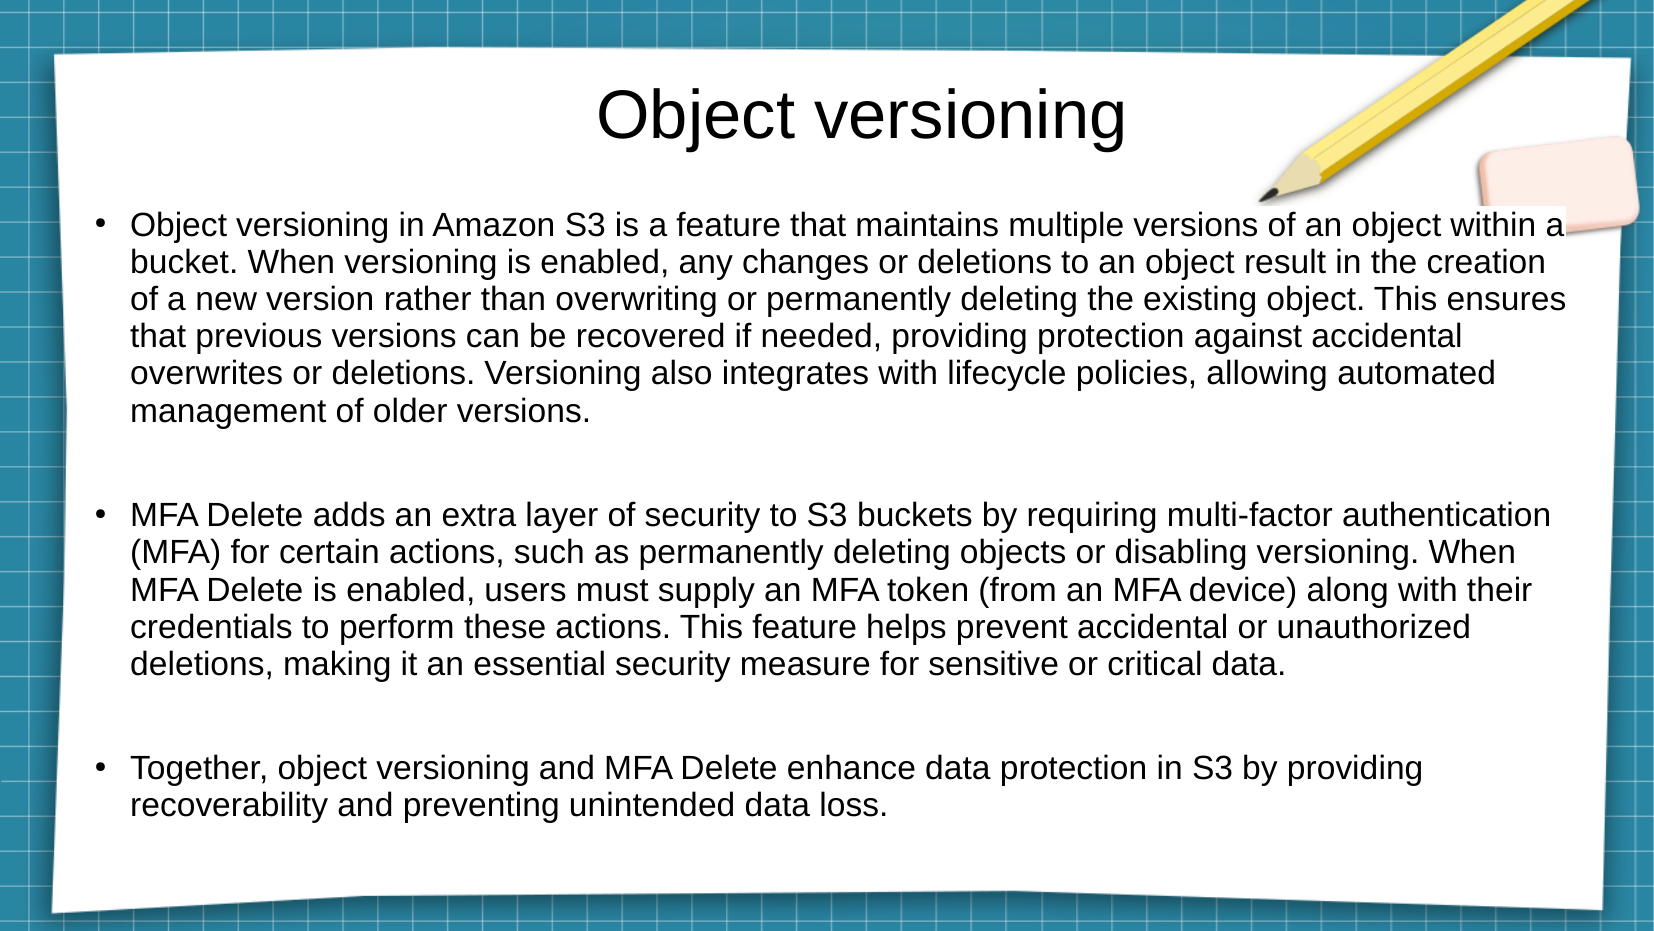

# Object versioning
Object versioning in Amazon S3 is a feature that maintains multiple versions of an object within a bucket. When versioning is enabled, any changes or deletions to an object result in the creation of a new version rather than overwriting or permanently deleting the existing object. This ensures that previous versions can be recovered if needed, providing protection against accidental overwrites or deletions. Versioning also integrates with lifecycle policies, allowing automated management of older versions.
MFA Delete adds an extra layer of security to S3 buckets by requiring multi-factor authentication (MFA) for certain actions, such as permanently deleting objects or disabling versioning. When MFA Delete is enabled, users must supply an MFA token (from an MFA device) along with their credentials to perform these actions. This feature helps prevent accidental or unauthorized deletions, making it an essential security measure for sensitive or critical data.
Together, object versioning and MFA Delete enhance data protection in S3 by providing recoverability and preventing unintended data loss.